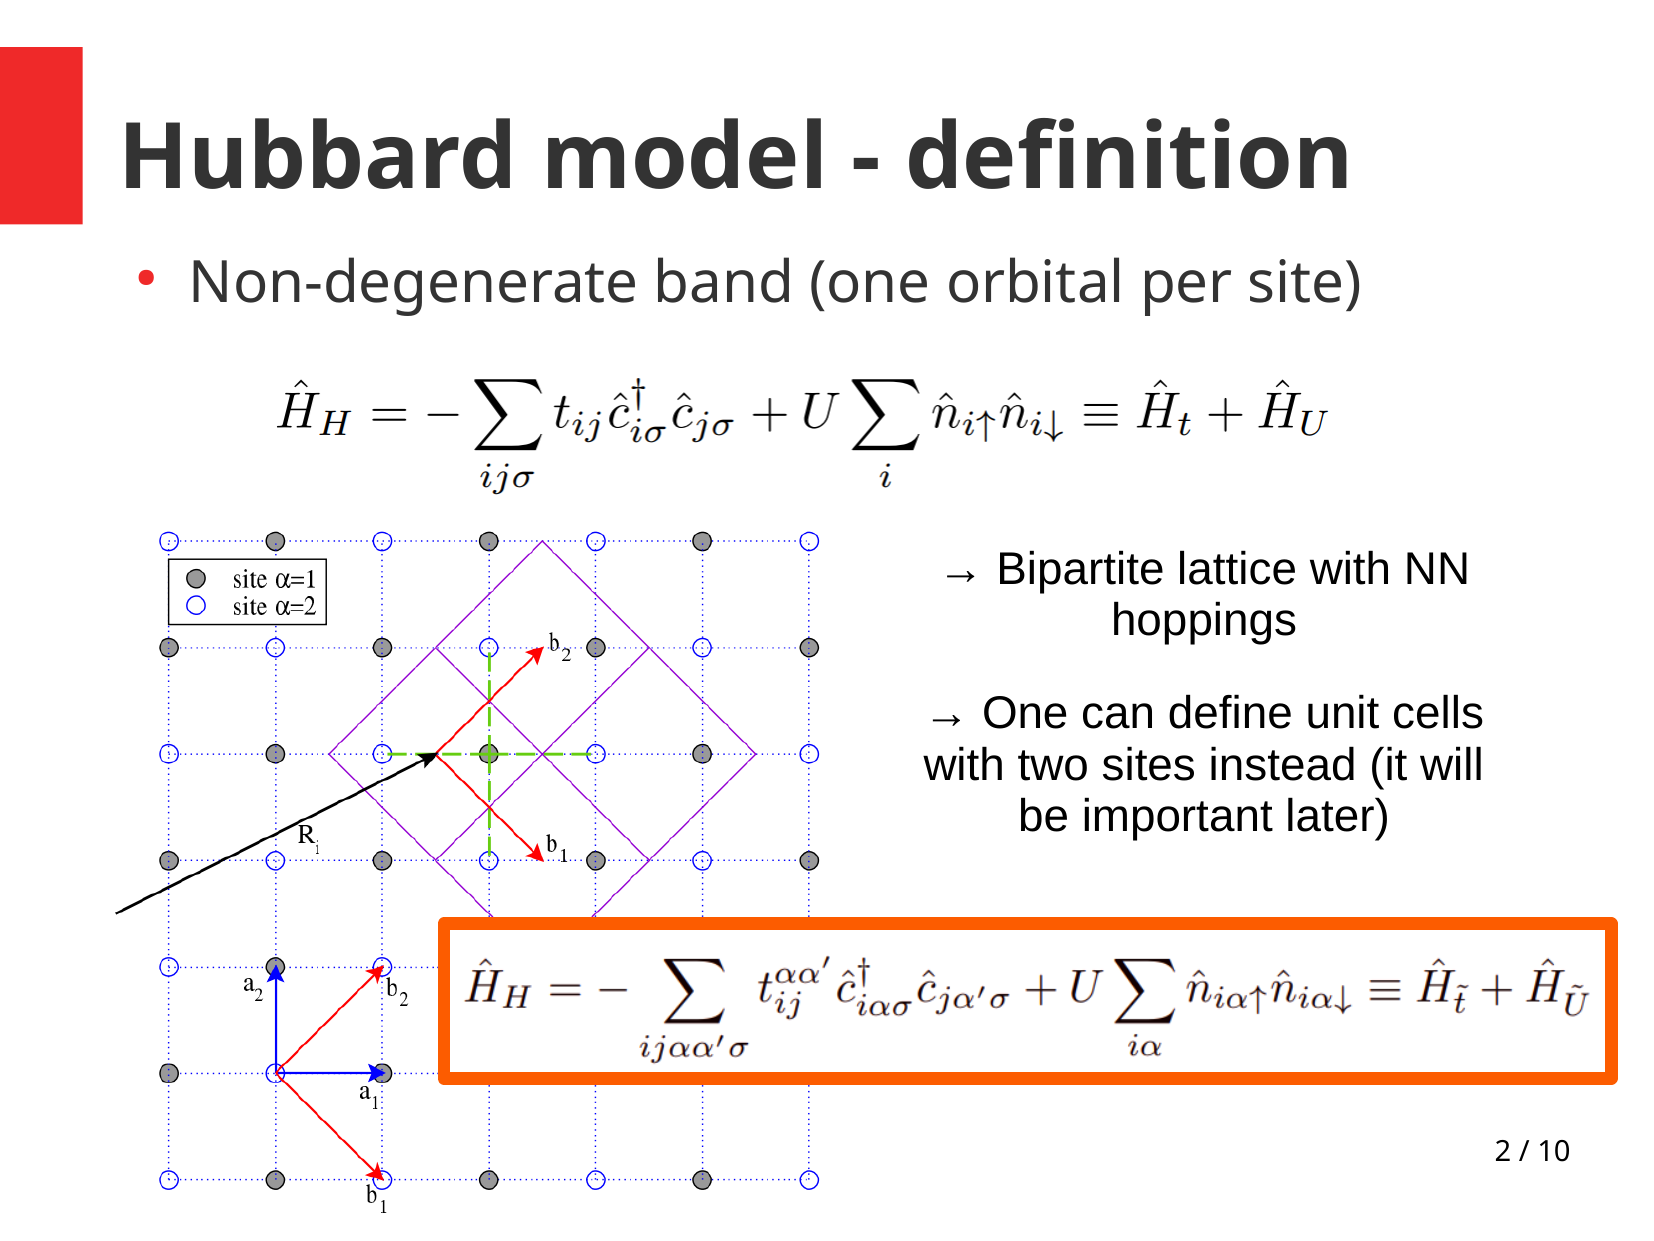

# Hubbard model - definition
Non-degenerate band (one orbital per site)
→ Bipartite lattice with NN hoppings
→ One can define unit cells with two sites instead (it will be important later)
2